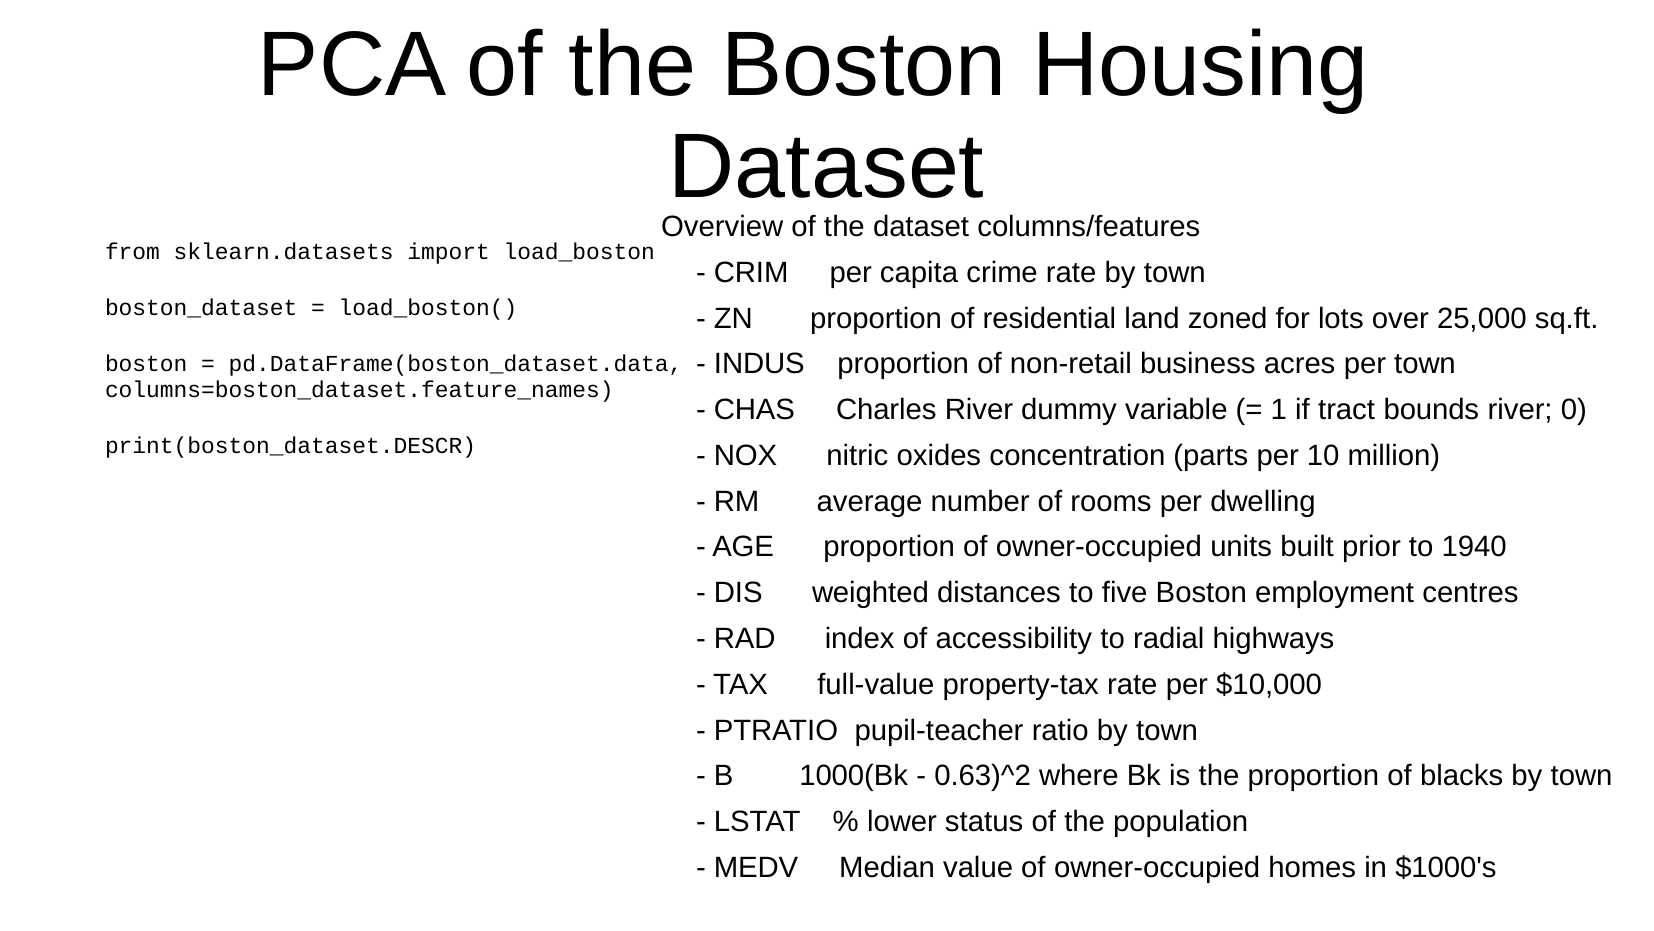

# PCA of the Boston Housing Dataset
Overview of the dataset columns/features
 - CRIM per capita crime rate by town
 - ZN proportion of residential land zoned for lots over 25,000 sq.ft.
 - INDUS proportion of non-retail business acres per town
 - CHAS Charles River dummy variable (= 1 if tract bounds river; 0)
 - NOX nitric oxides concentration (parts per 10 million)
 - RM average number of rooms per dwelling
 - AGE proportion of owner-occupied units built prior to 1940
 - DIS weighted distances to five Boston employment centres
 - RAD index of accessibility to radial highways
 - TAX full-value property-tax rate per $10,000
 - PTRATIO pupil-teacher ratio by town
 - B 1000(Bk - 0.63)^2 where Bk is the proportion of blacks by town
 - LSTAT % lower status of the population
 - MEDV Median value of owner-occupied homes in $1000's
from sklearn.datasets import load_boston
boston_dataset = load_boston()
boston = pd.DataFrame(boston_dataset.data, columns=boston_dataset.feature_names)
print(boston_dataset.DESCR)